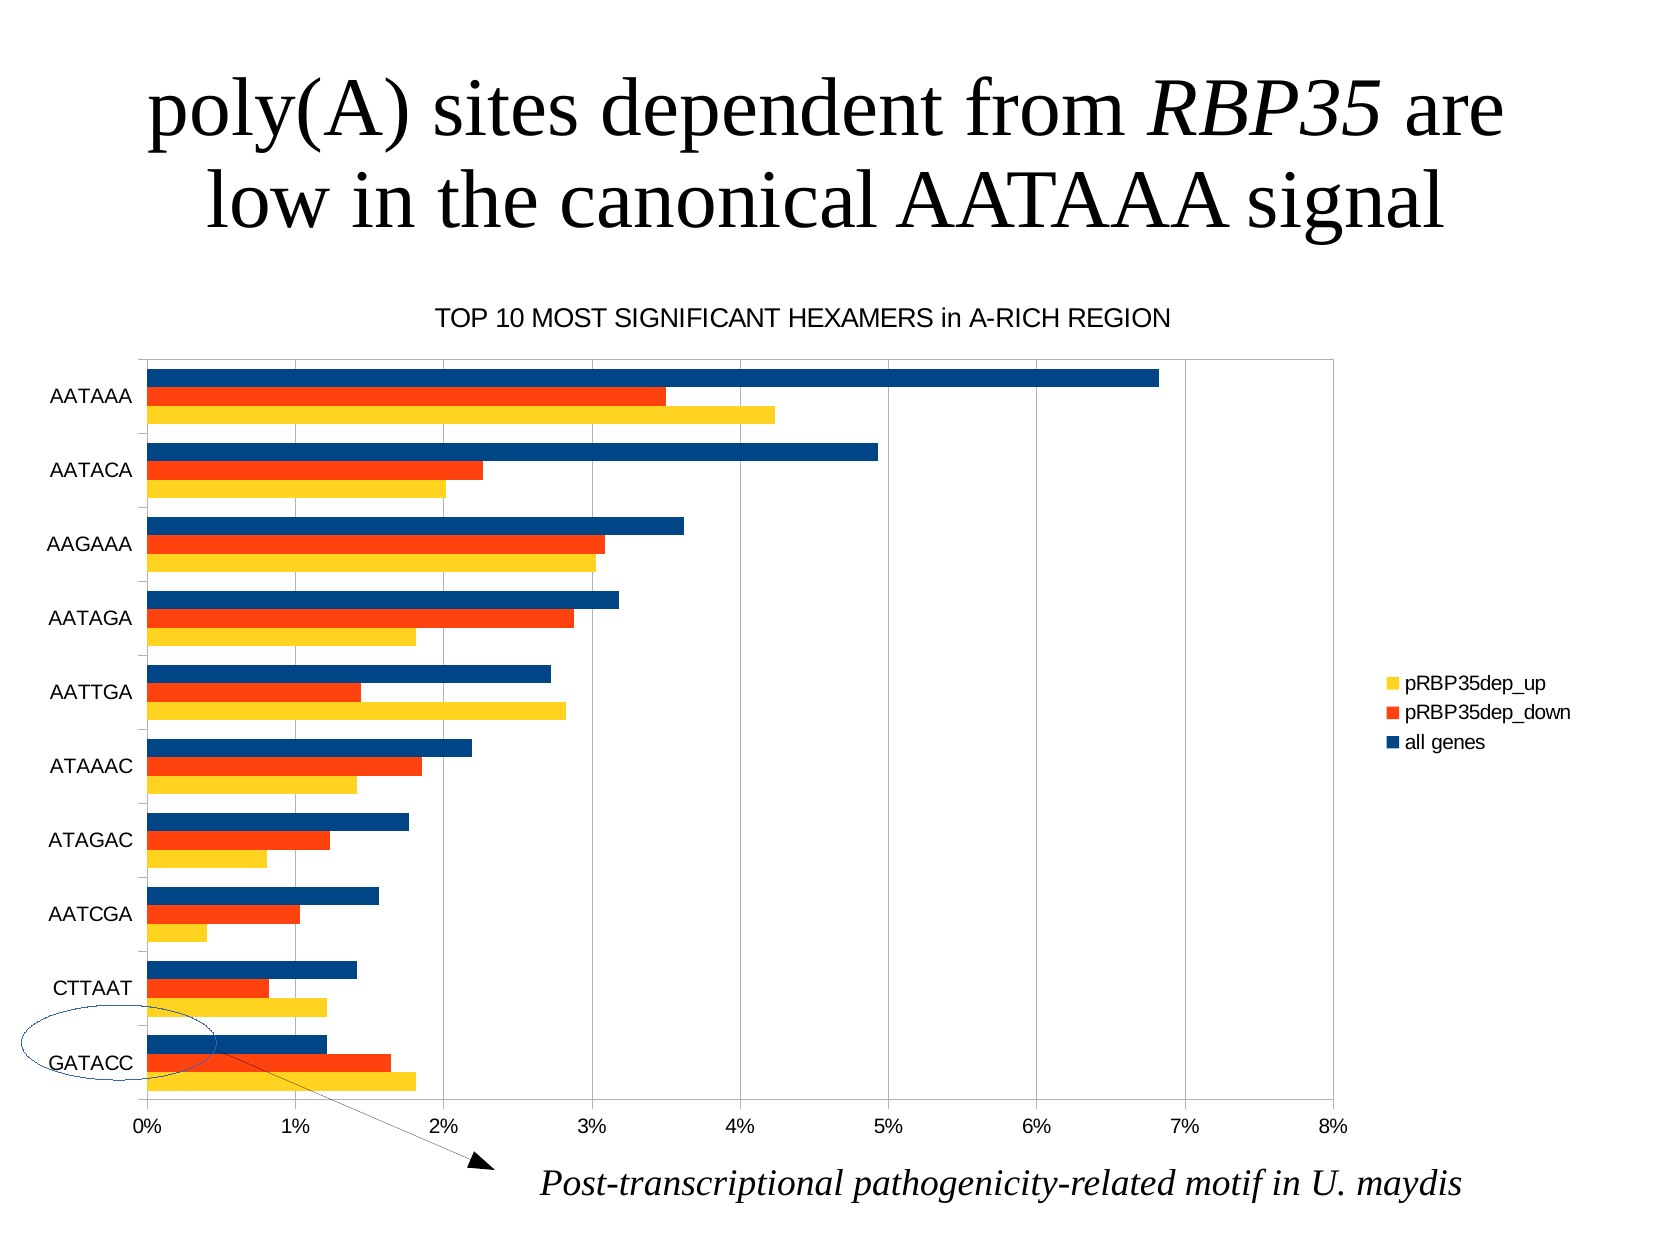

# poly(A) sites dependent from RBP35 are low in the canonical AATAAA signal
### Chart: TOP 10 MOST SIGNIFICANT HEXAMERS in A-RICH REGION
| Category | all genes | pRBP35dep_down | pRBP35dep_up |
|---|---|---|---|
| AATAAA | 0.0682236116219198 | 0.0349794238683128 | 0.0423387096774194 |
| AATACA | 0.0492828245678558 | 0.0226337448559671 | 0.0201612903225806 |
| AAGAAA | 0.036226553880103 | 0.0308641975308642 | 0.030241935483871 |
| AATAGA | 0.0318131666053696 | 0.0288065843621399 | 0.0181451612903226 |
| AATTGA | 0.027215888194189 | 0.01440329218107 | 0.0282258064516129 |
| ATAAAC | 0.0218830452372196 | 0.0185185185185185 | 0.0141129032258065 |
| ATAGAC | 0.0176535490989334 | 0.0123456790123457 | 0.00806451612903226 |
| AATCGA | 0.015630746598014 | 0.0102880658436214 | 0.00403225806451613 |
| CTTAAT | 0.0141596175064362 | 0.00823045267489712 | 0.0120967741935484 |
| GATACC | 0.0121368150055167 | 0.0164609053497942 | 0.0181451612903226 |
Post-transcriptional pathogenicity-related motif in U. maydis